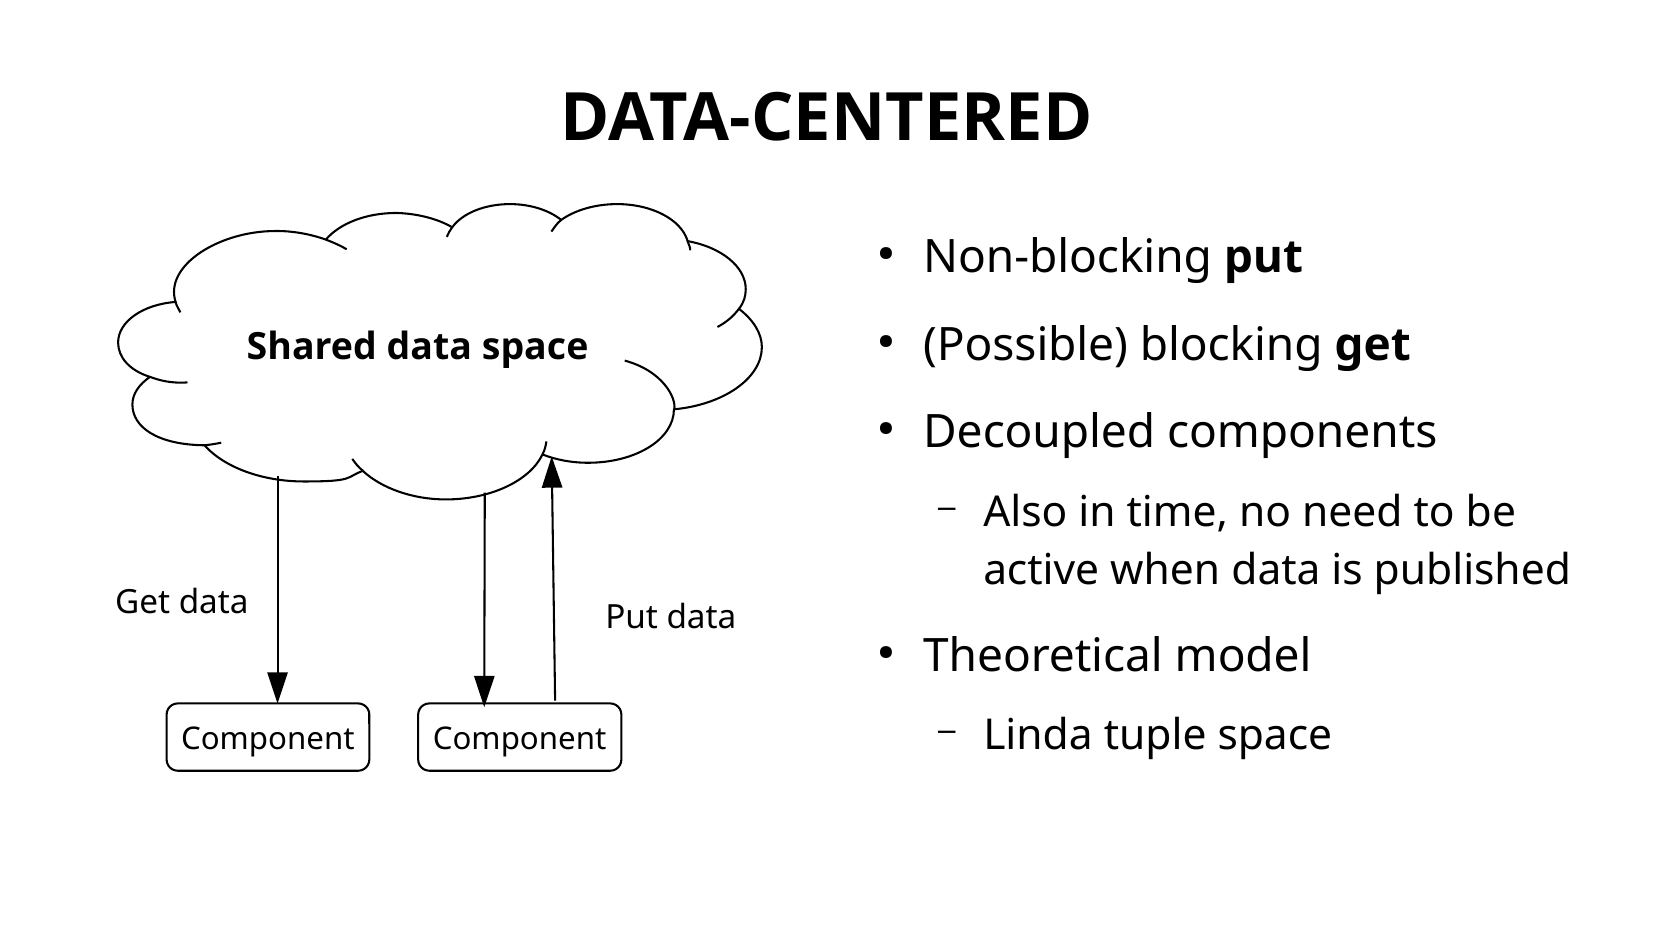

# DATA-CENTERED
Shared data space
Non-blocking put
(Possible) blocking get
Decoupled components
Also in time, no need to be active when data is published
Theoretical model
Linda tuple space
Get data
Put data
Component
Component